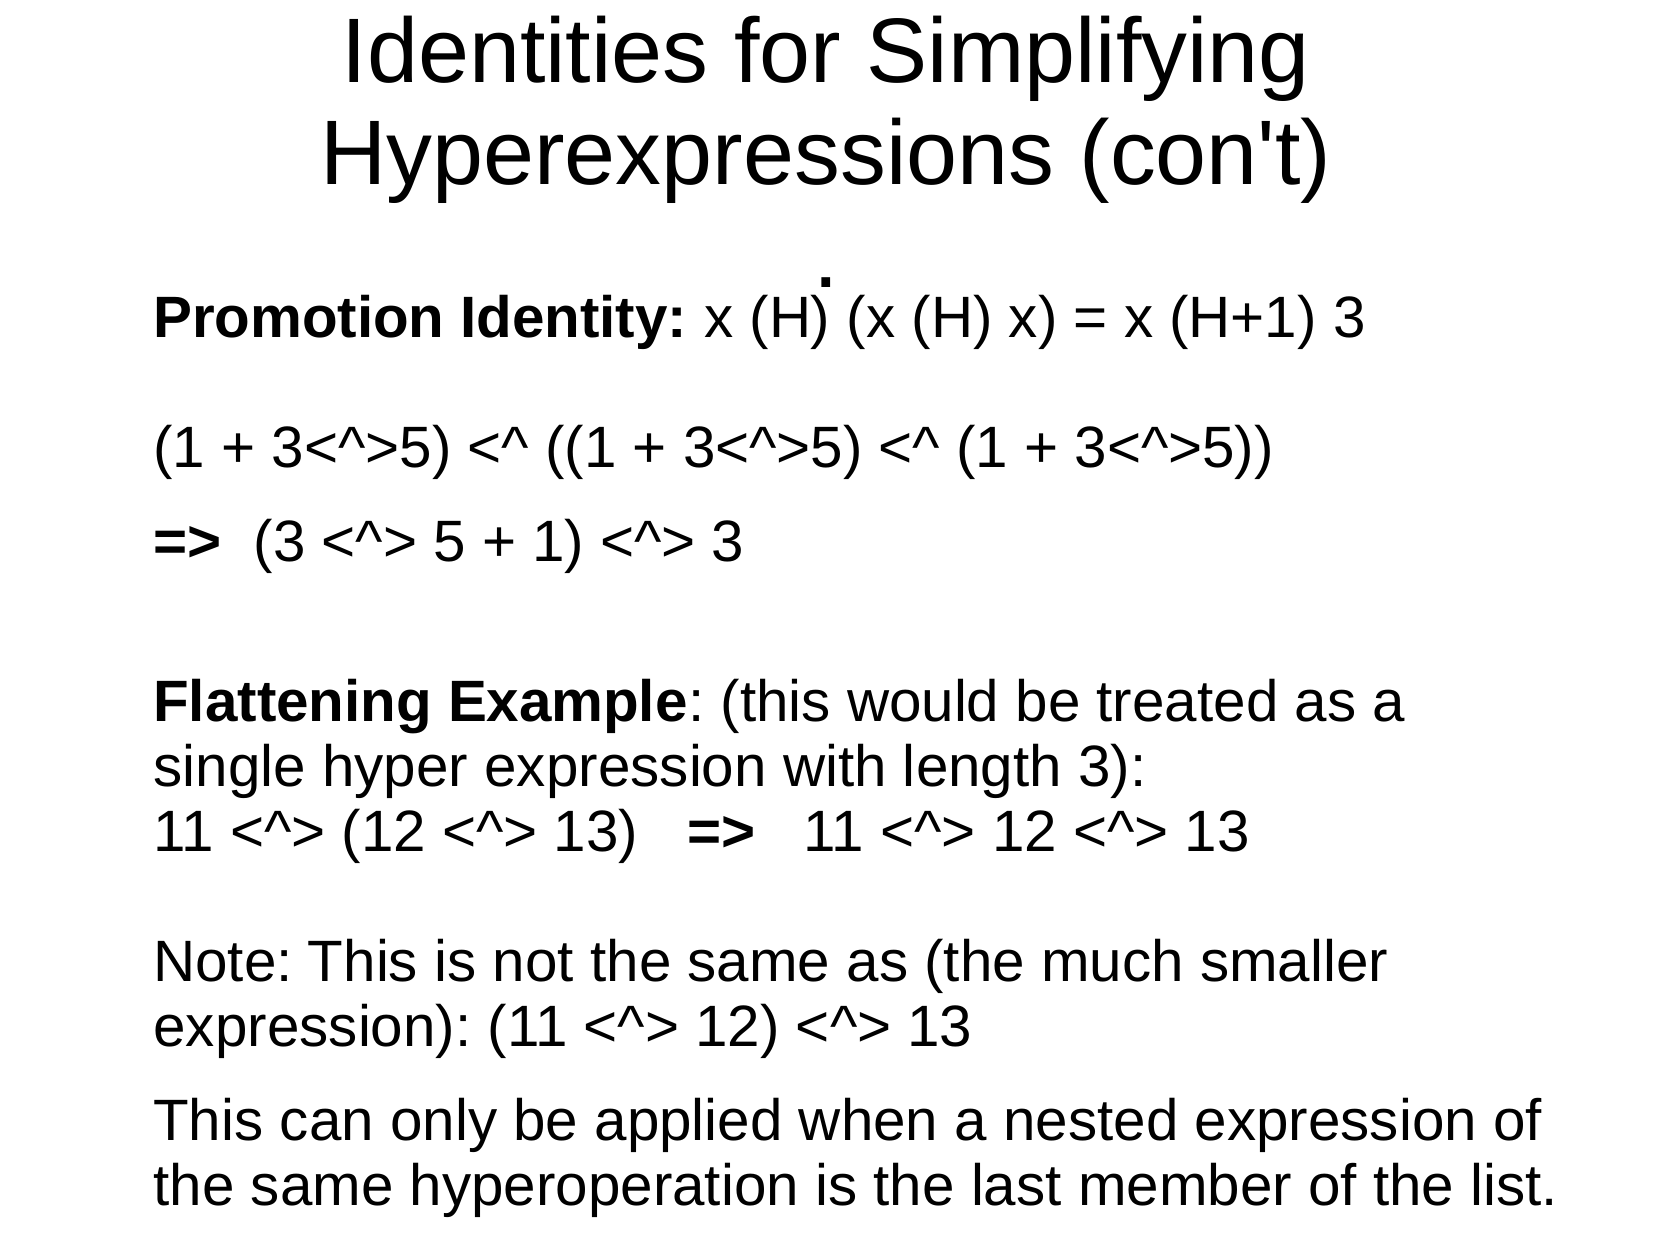

# Identities for Simplifying Hyperexpressions (con't) .
Promotion Identity: x (H) (x (H) x) = x (H+1) 3
(1 + 3<^>5) <^ ((1 + 3<^>5) <^ (1 + 3<^>5))
=> (3 <^> 5 + 1) <^> 3
Flattening Example: (this would be treated as a single hyper expression with length 3):
11 <^> (12 <^> 13) => 11 <^> 12 <^> 13
Note: This is not the same as (the much smaller expression): (11 <^> 12) <^> 13
This can only be applied when a nested expression of the same hyperoperation is the last member of the list.